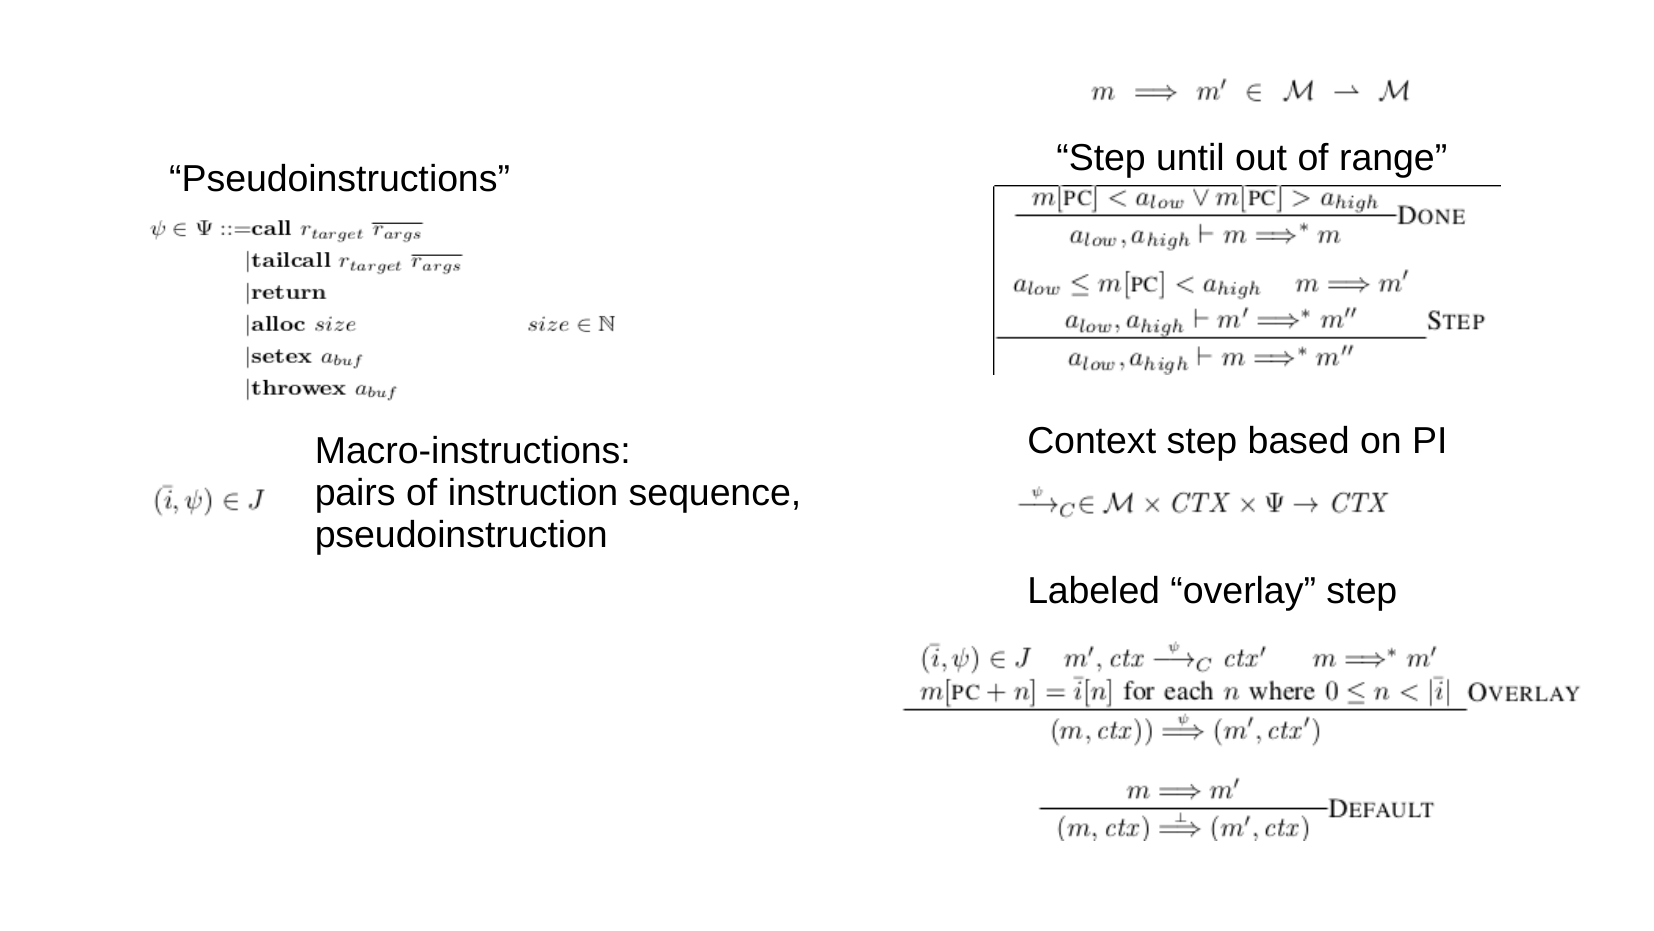

“Step until out of range”
“Pseudoinstructions”
Context step based on PI
Macro-instructions:
pairs of instruction sequence,
pseudoinstruction
Labeled “overlay” step